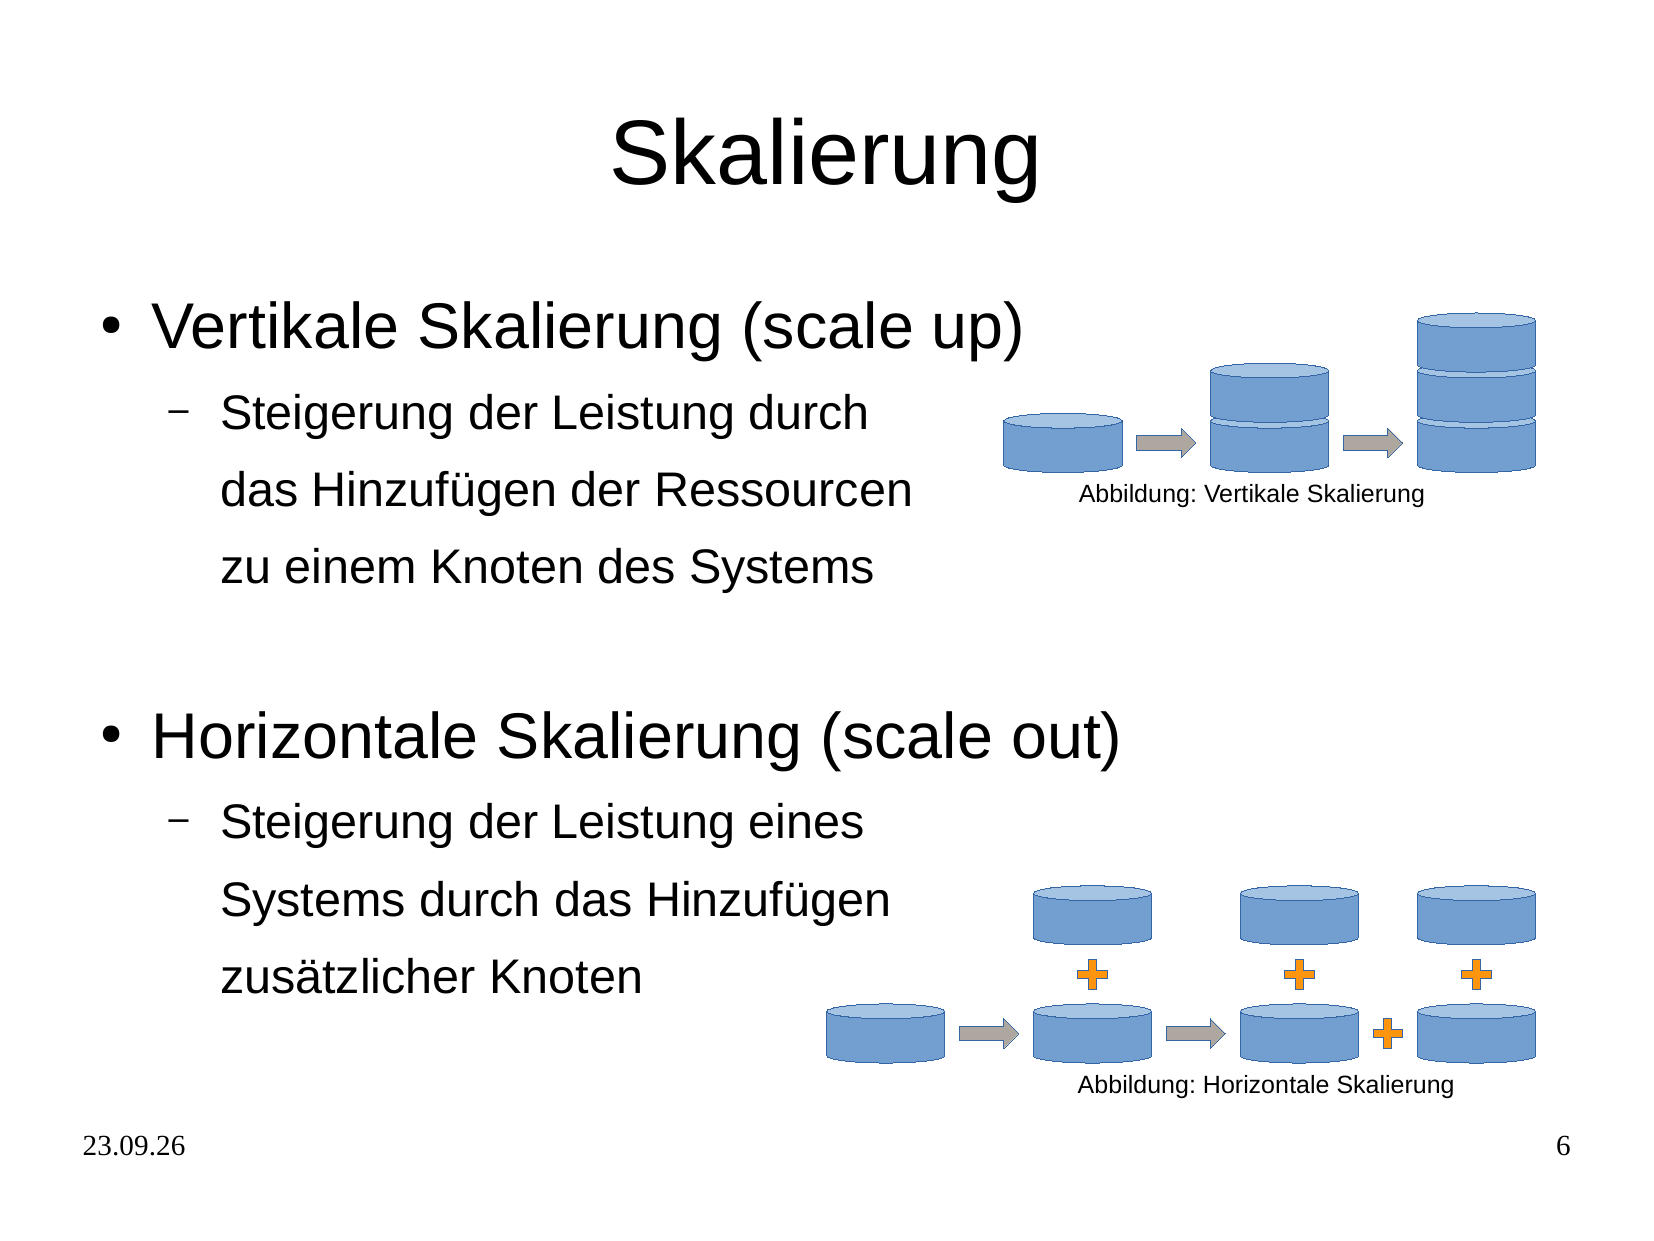

# Skalierung
Vertikale Skalierung (scale up)
Steigerung der Leistung durch
das Hinzufügen der Ressourcen
zu einem Knoten des Systems
Horizontale Skalierung (scale out)
Steigerung der Leistung eines
Systems durch das Hinzufügen
zusätzlicher Knoten
Abbildung: Vertikale Skalierung
Abbildung: Horizontale Skalierung
6